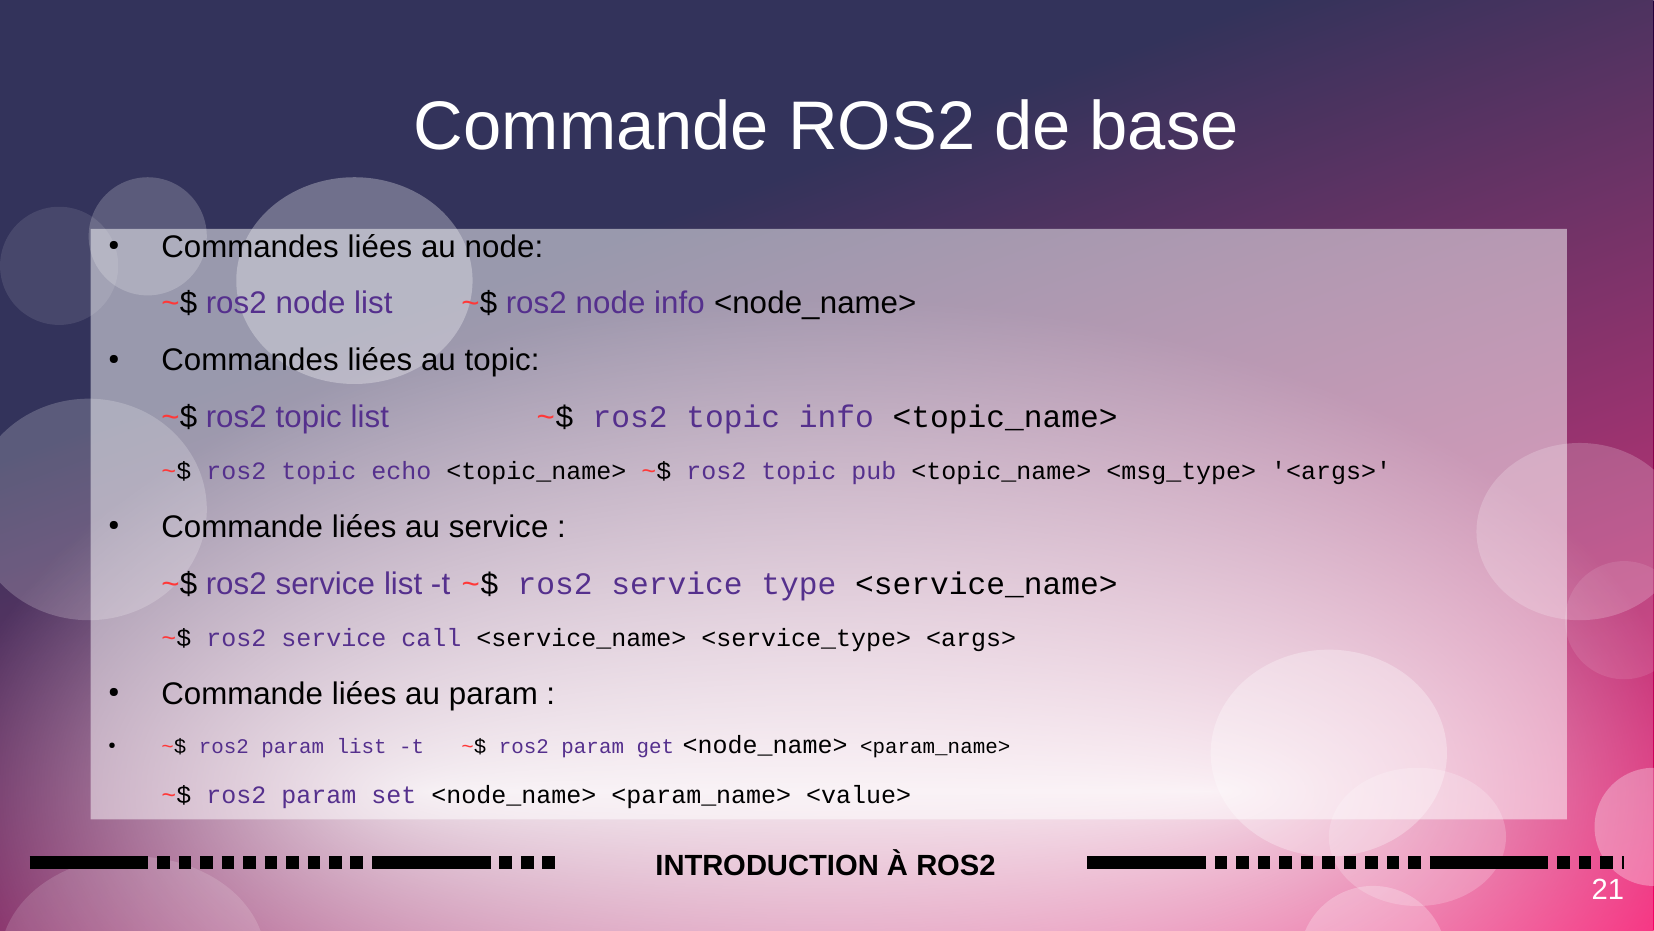

# Commande ROS2 de base
Commandes liées au node:
~$ ros2 node list	~$ ros2 node info <node_name>
Commandes liées au topic:
~$ ros2 topic list		~$ ros2 topic info <topic_name>
~$ ros2 topic echo <topic_name> ~$ ros2 topic pub <topic_name> <msg_type> '<args>'
Commande liées au service :
~$ ros2 service list -t	~$ ros2 service type <service_name>
~$ ros2 service call <service_name> <service_type> <args>
Commande liées au param :
~$ ros2 param list -t	~$ ros2 param get <node_name> <param_name>
~$ ros2 param set <node_name> <param_name> <value>